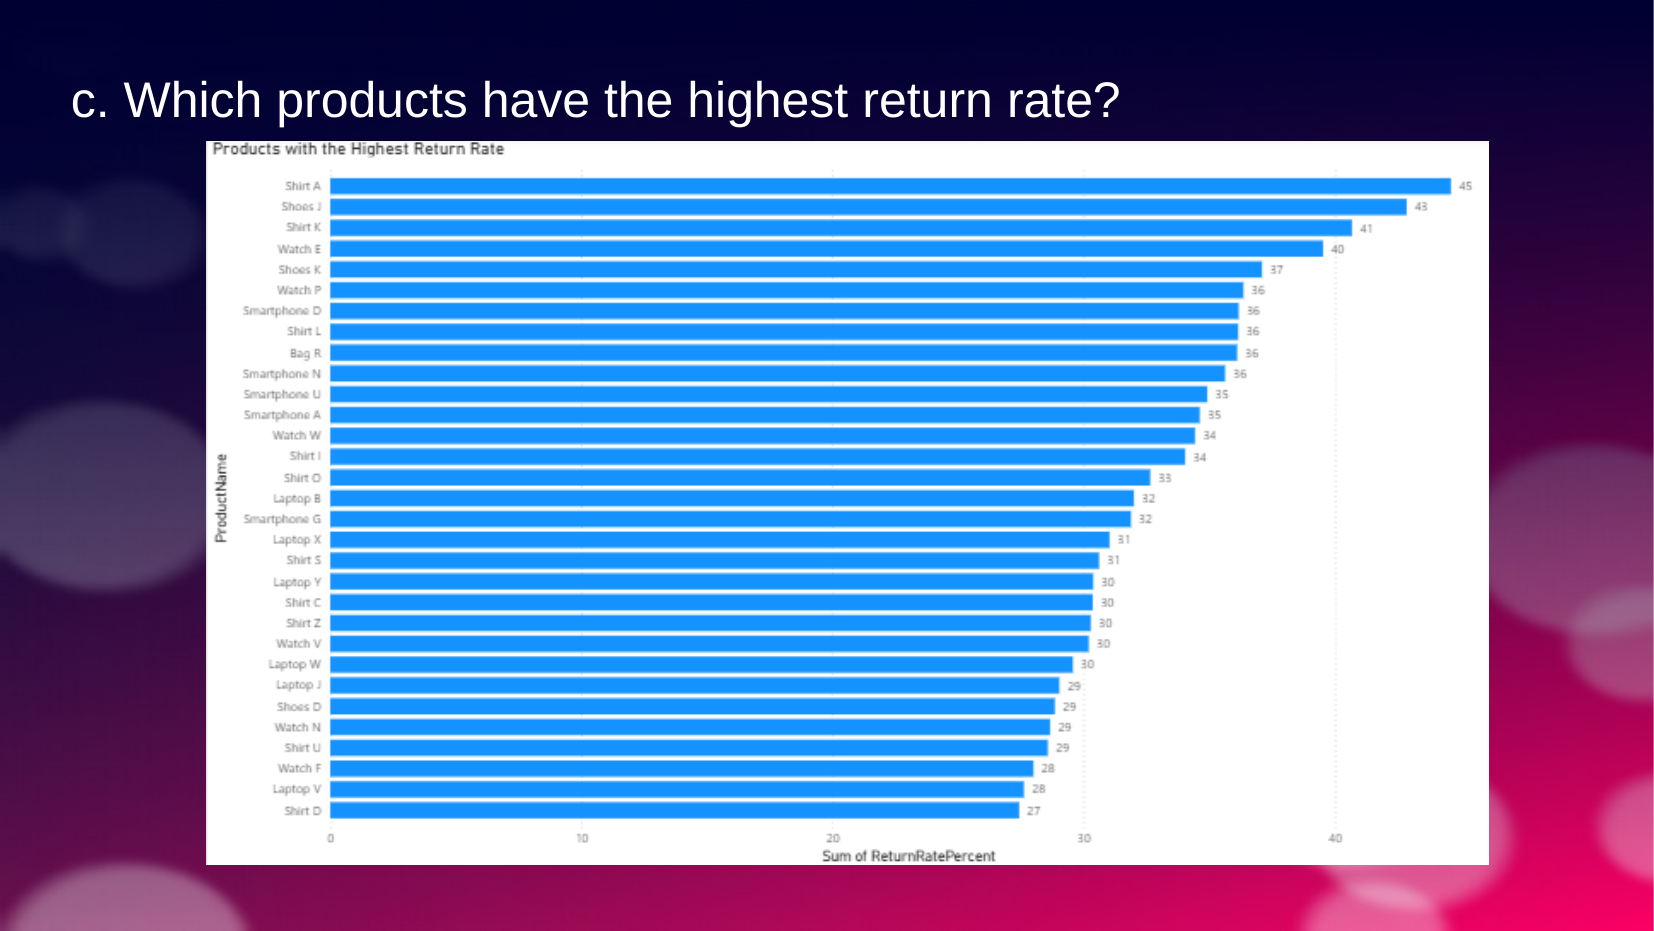

# c. Which products have the highest return rate?